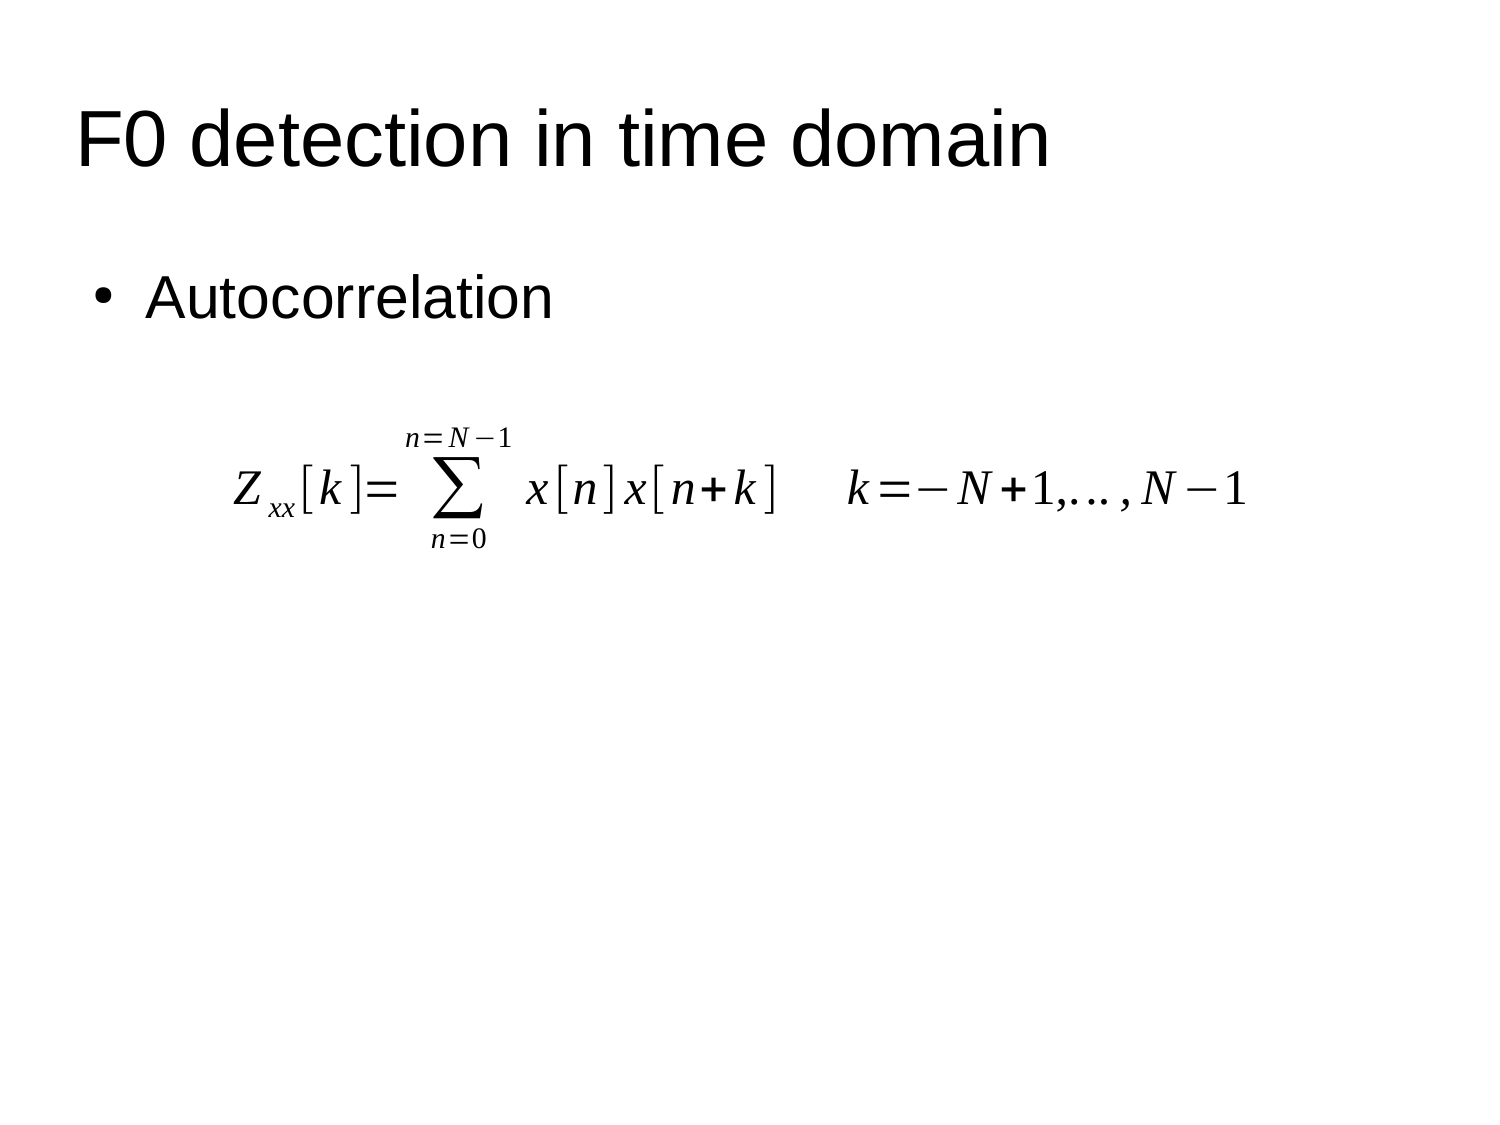

# F0 detection in time domain
Autocorrelation